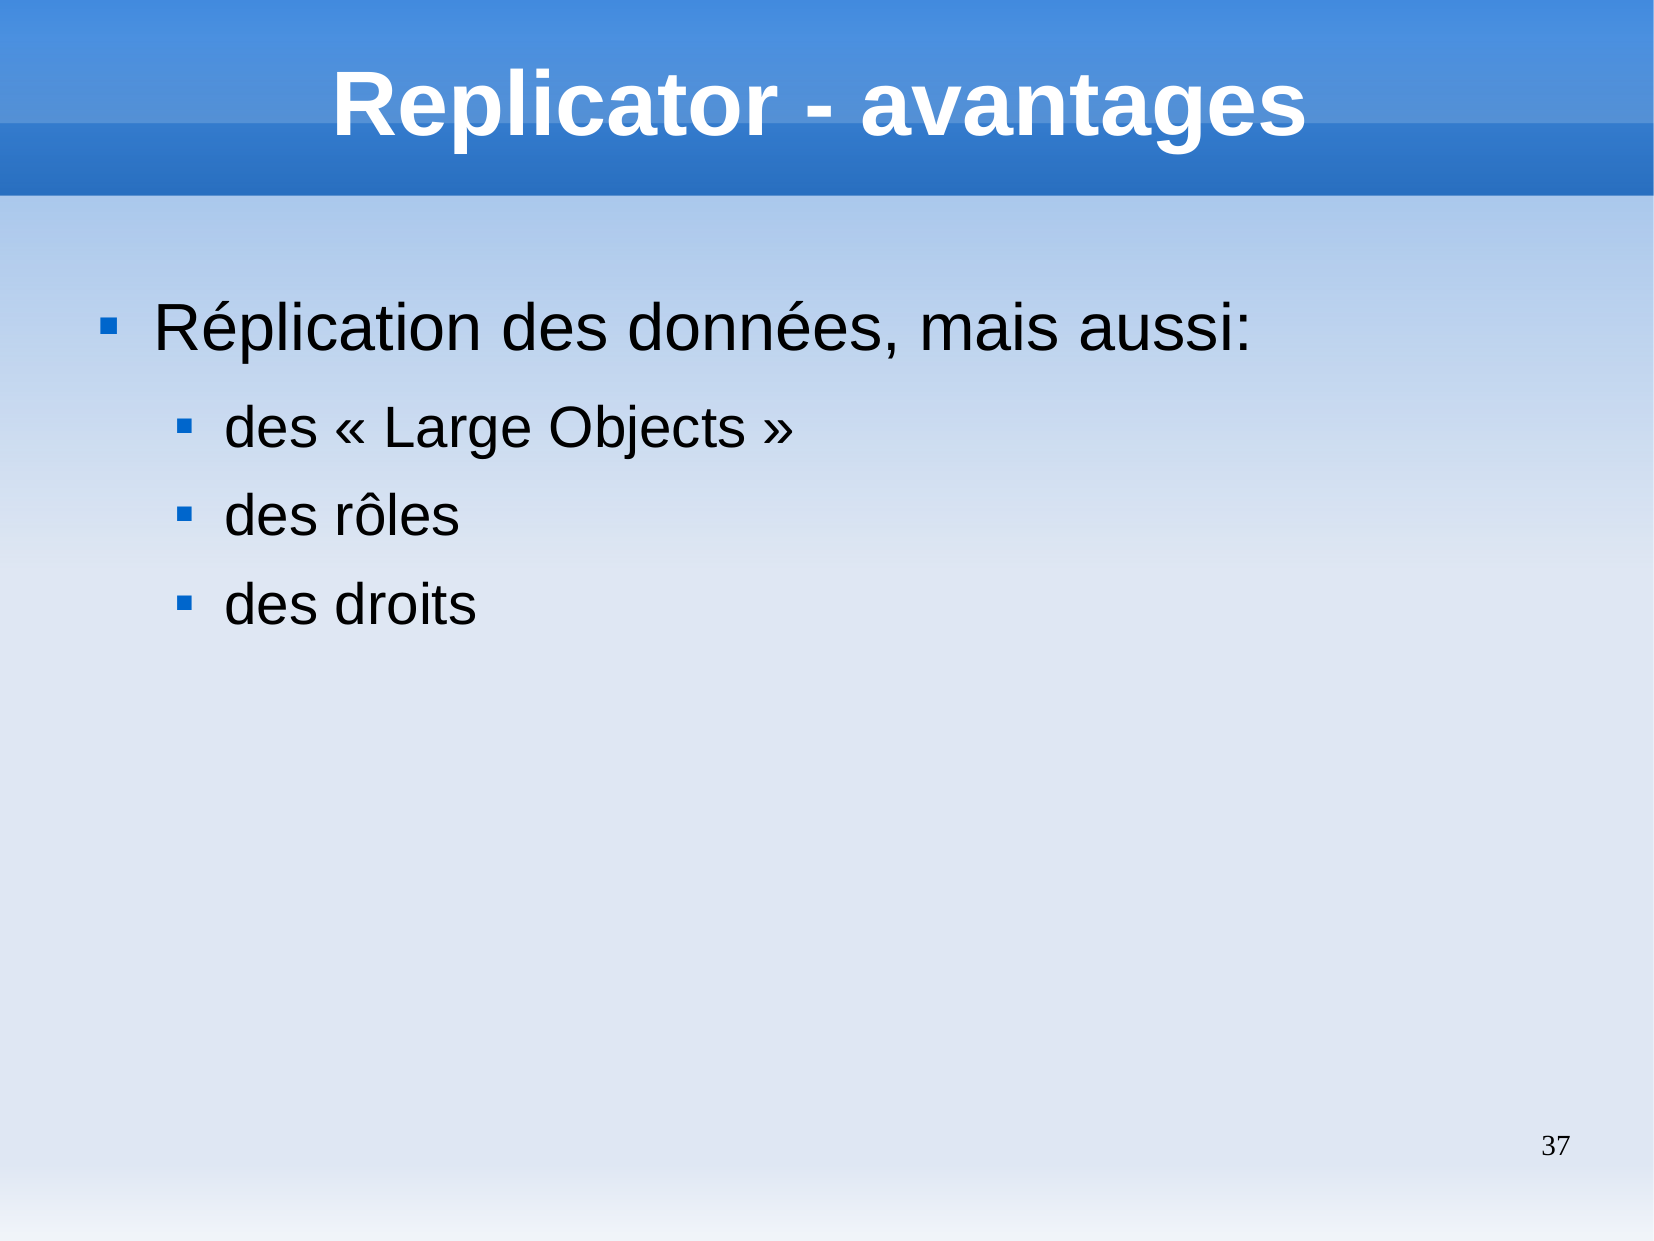

# Replicator - avantages
Réplication des données, mais aussi:
des « Large Objects »
des rôles
des droits
37